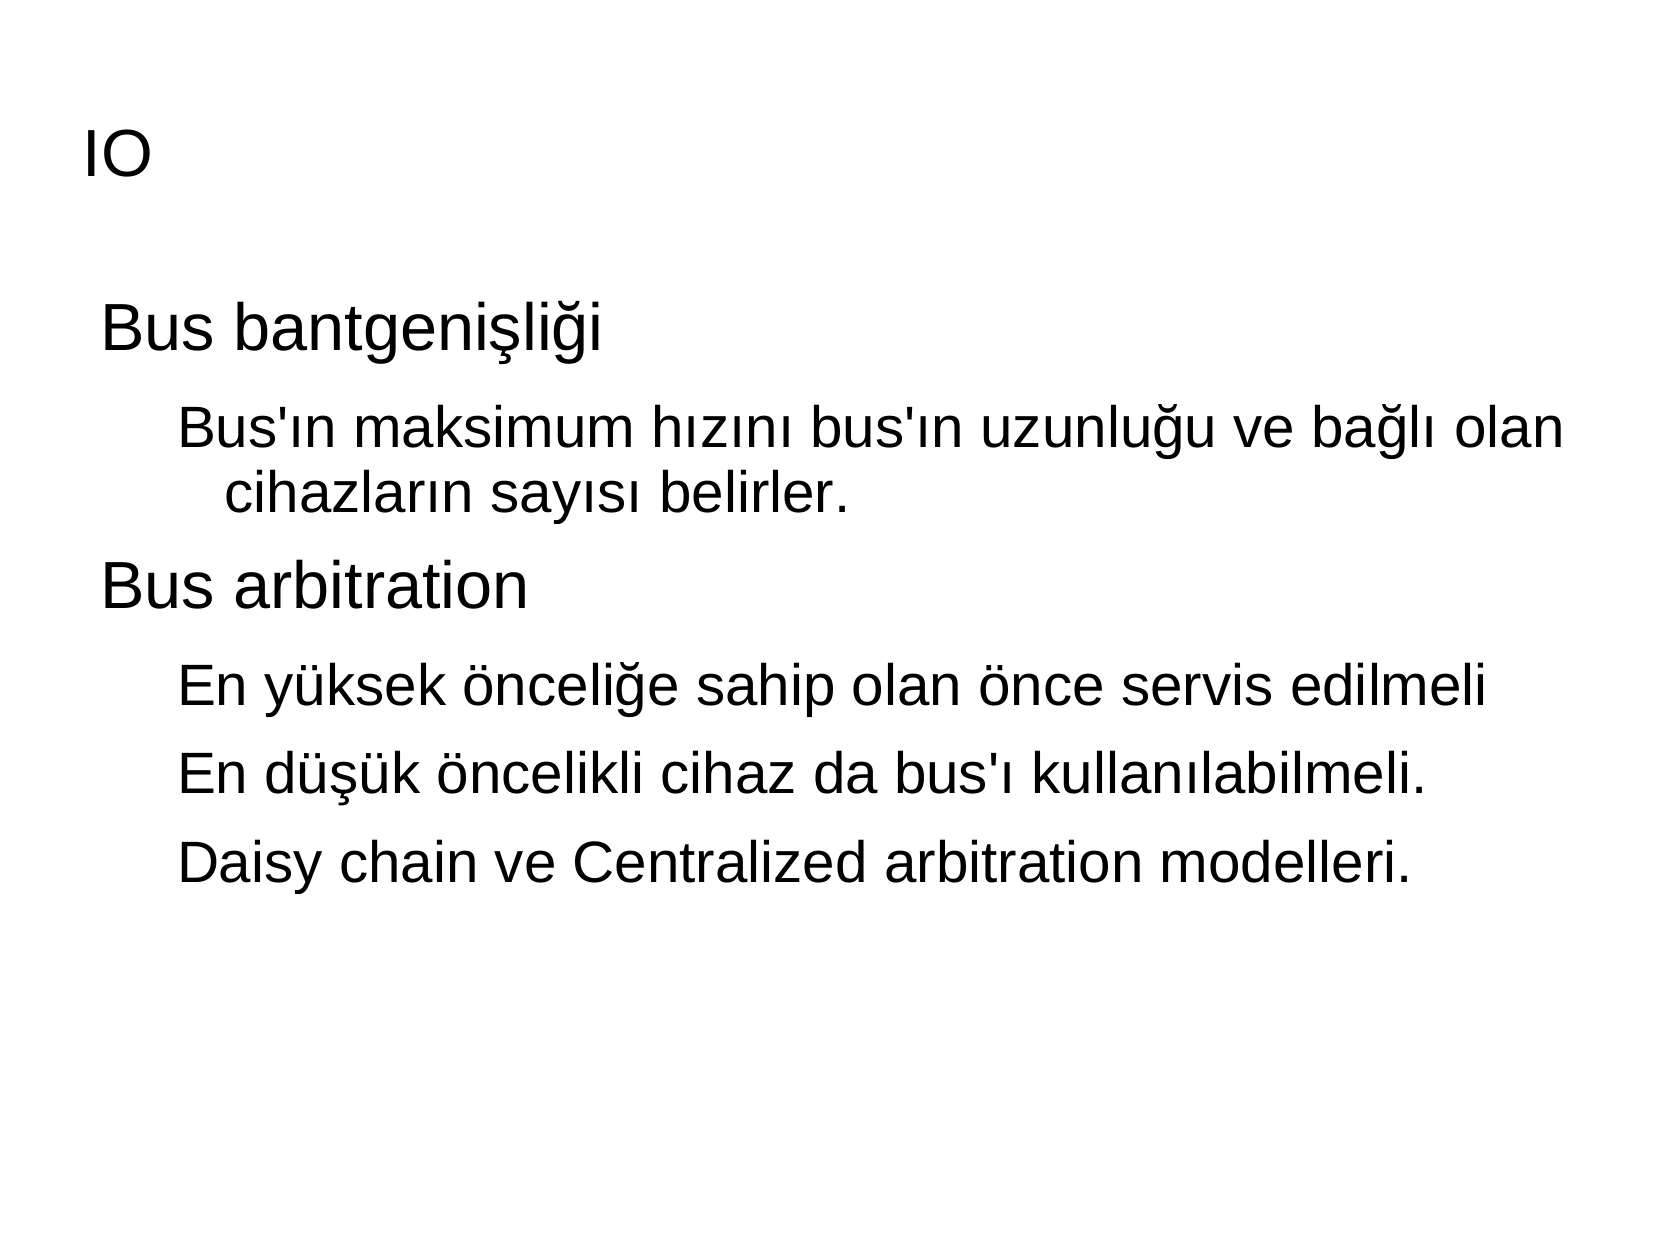

# IO
Bus bantgenişliği
Bus'ın maksimum hızını bus'ın uzunluğu ve bağlı olan cihazların sayısı belirler.
Bus arbitration
En yüksek önceliğe sahip olan önce servis edilmeli
En düşük öncelikli cihaz da bus'ı kullanılabilmeli.
Daisy chain ve Centralized arbitration modelleri.